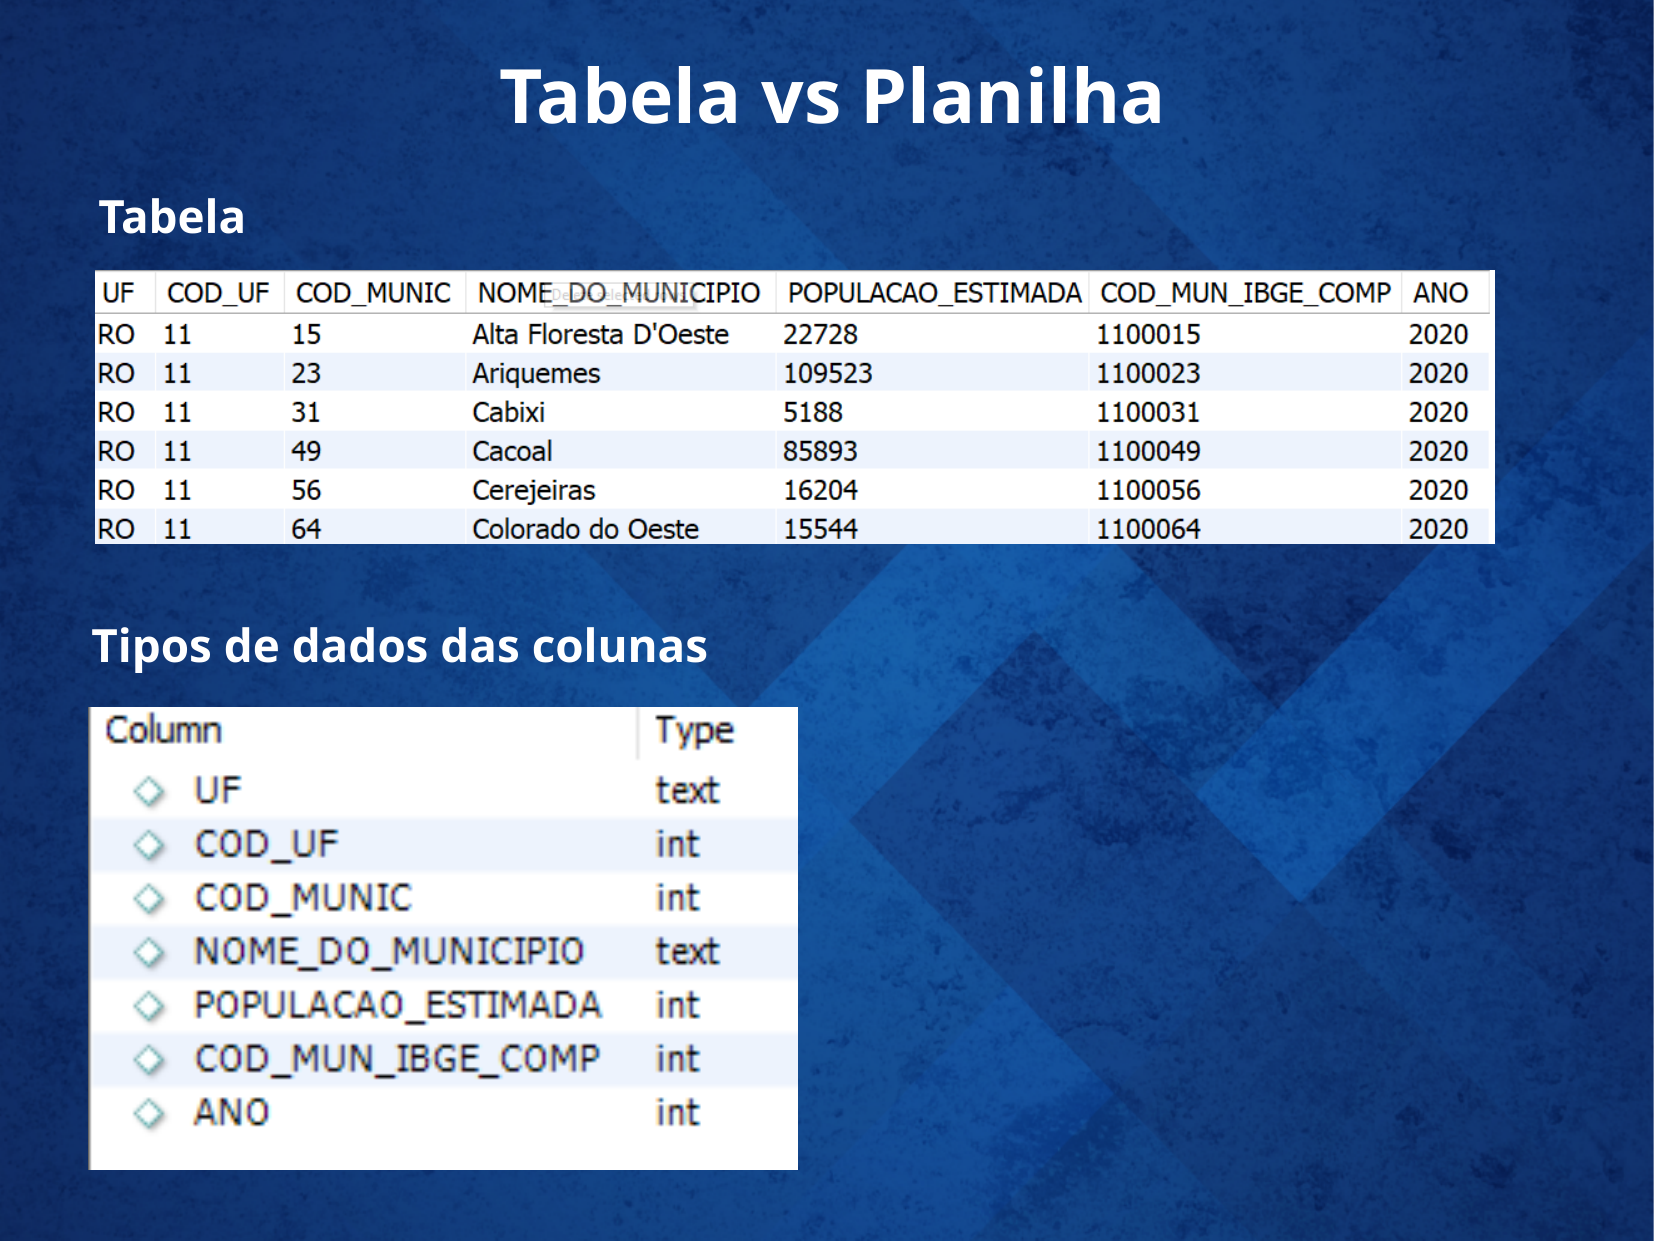

Tabela vs Planilha
Tabela
Tipos de dados das colunas